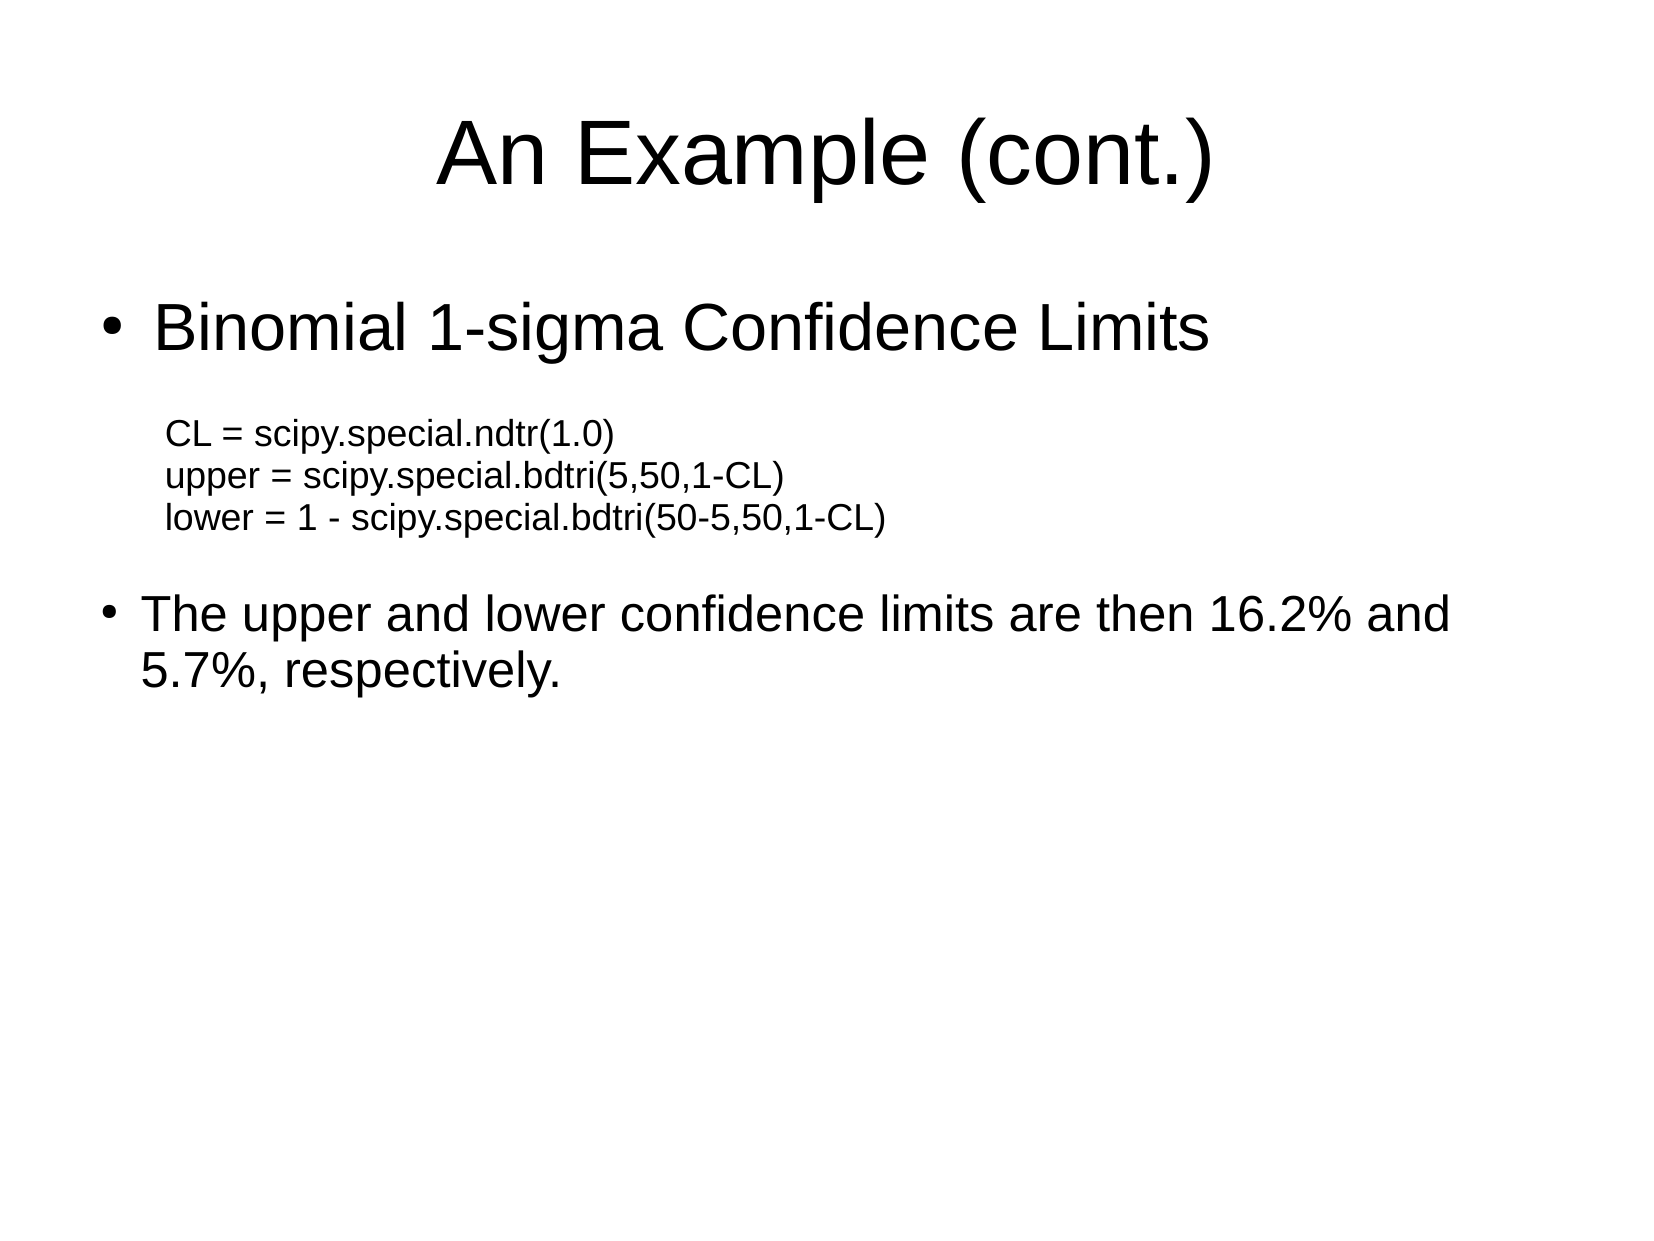

# An Example (cont.)
Binomial 1-sigma Confidence Limits
CL = scipy.special.ndtr(1.0)
upper = scipy.special.bdtri(5,50,1-CL)
lower = 1 - scipy.special.bdtri(50-5,50,1-CL)
The upper and lower confidence limits are then 16.2% and 5.7%, respectively.